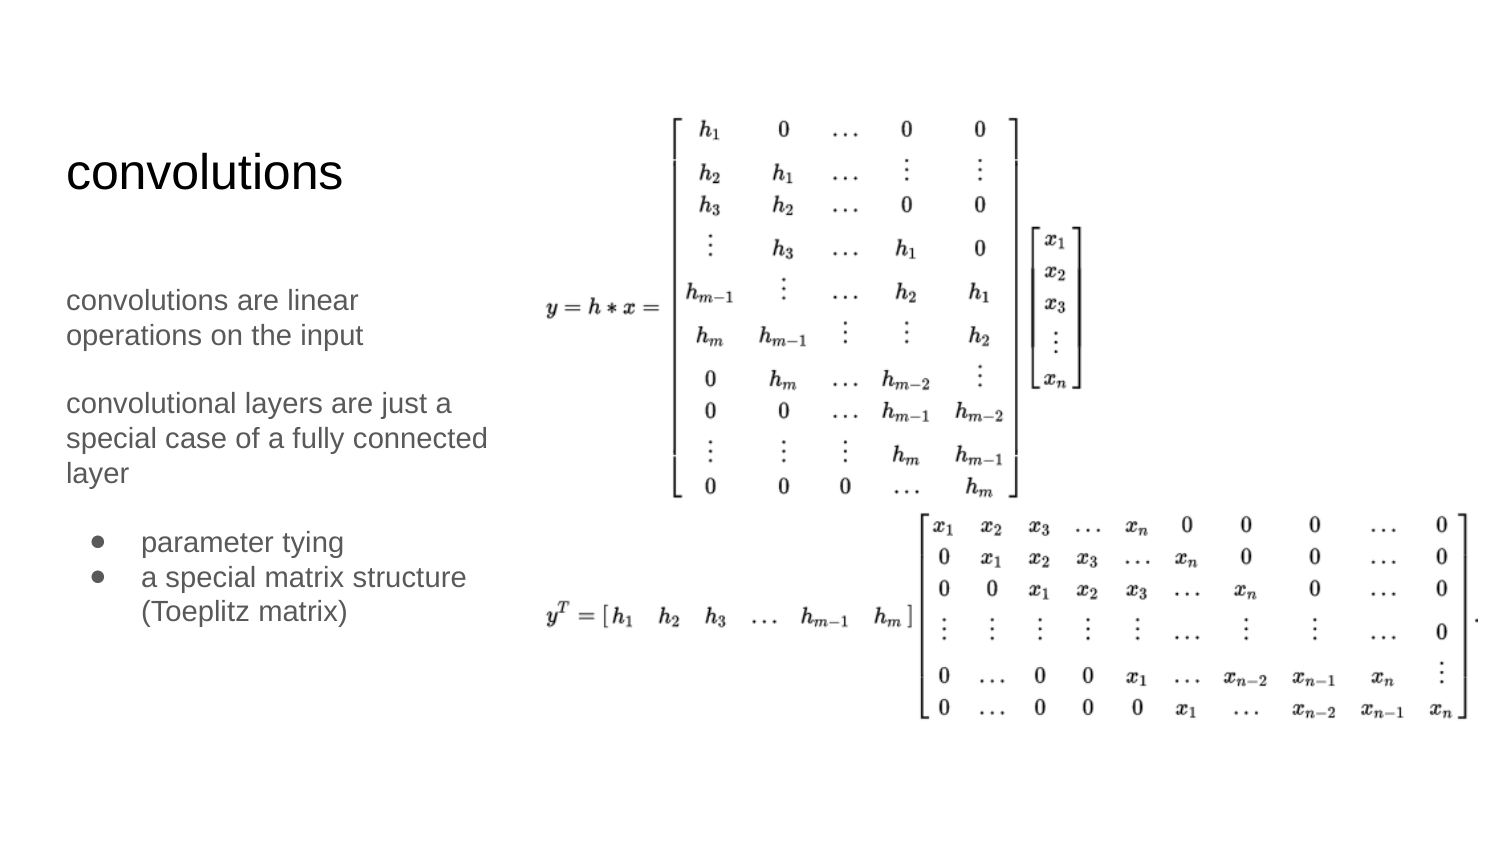

# convolutions
convolutions are linear operations on the input
convolutional layers are just a special case of a fully connected layer
parameter tying
a special matrix structure
(Toeplitz matrix)